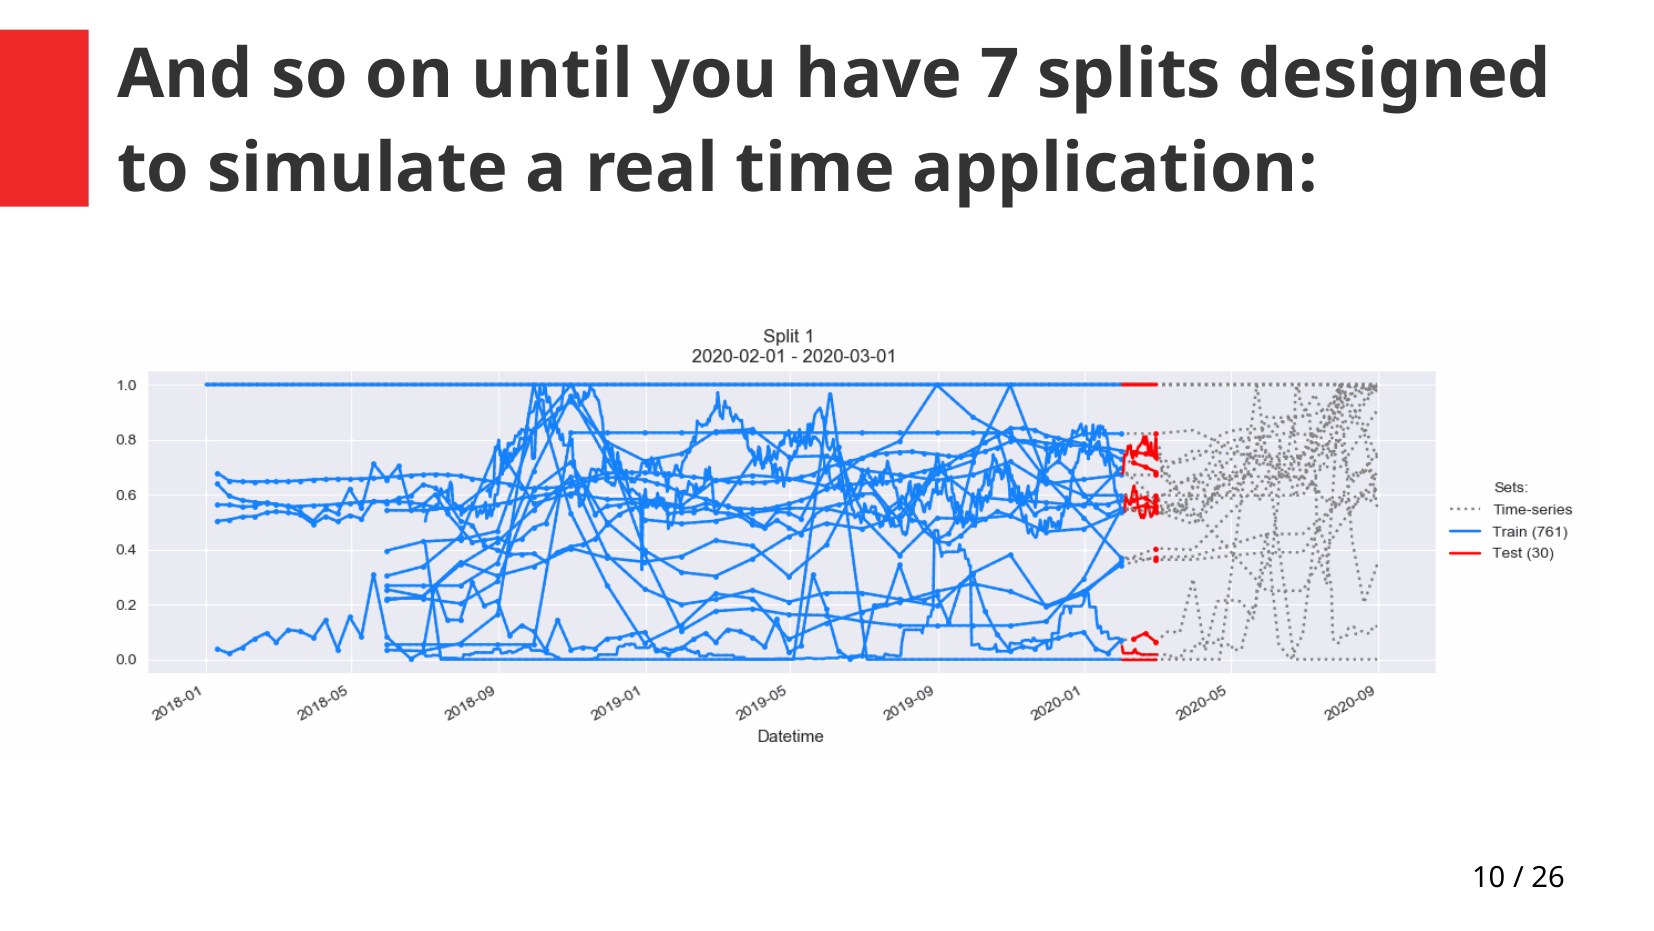

# And so on until you have 7 splits designed to simulate a real time application:
10